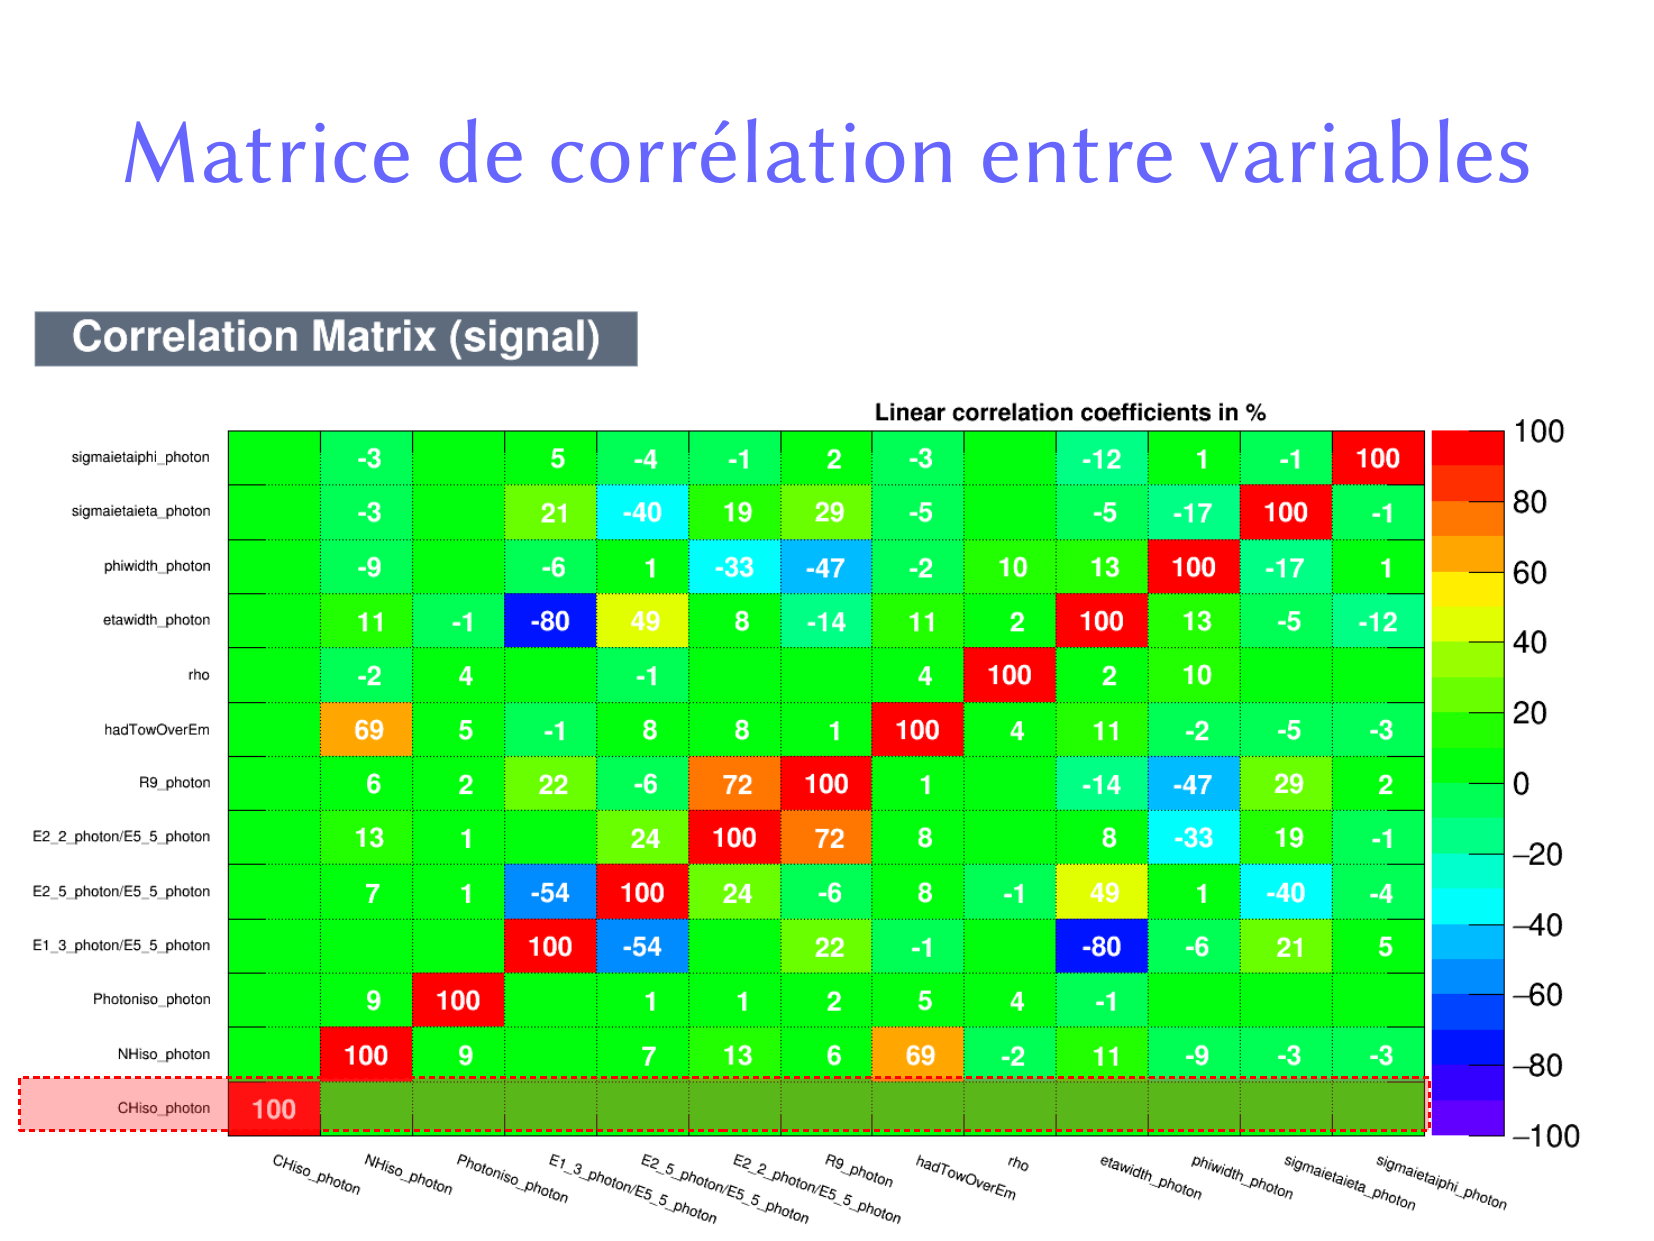

# Matrice de corrélation entre variables
29